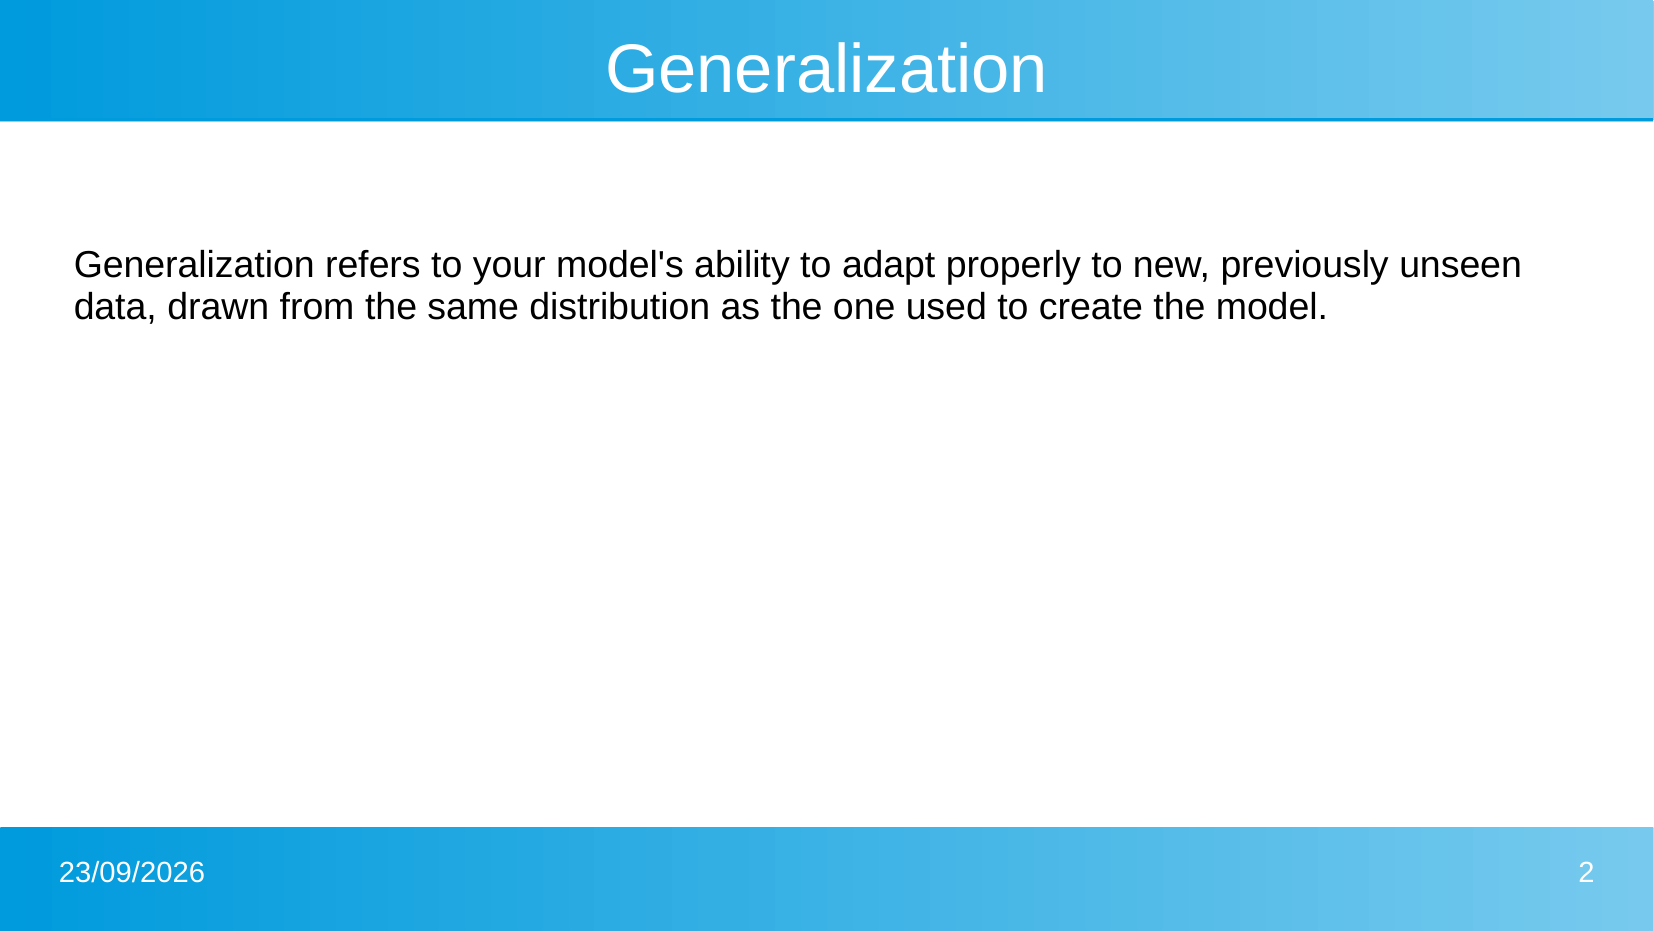

# Generalization
Generalization refers to your model's ability to adapt properly to new, previously unseen data, drawn from the same distribution as the one used to create the model.
2